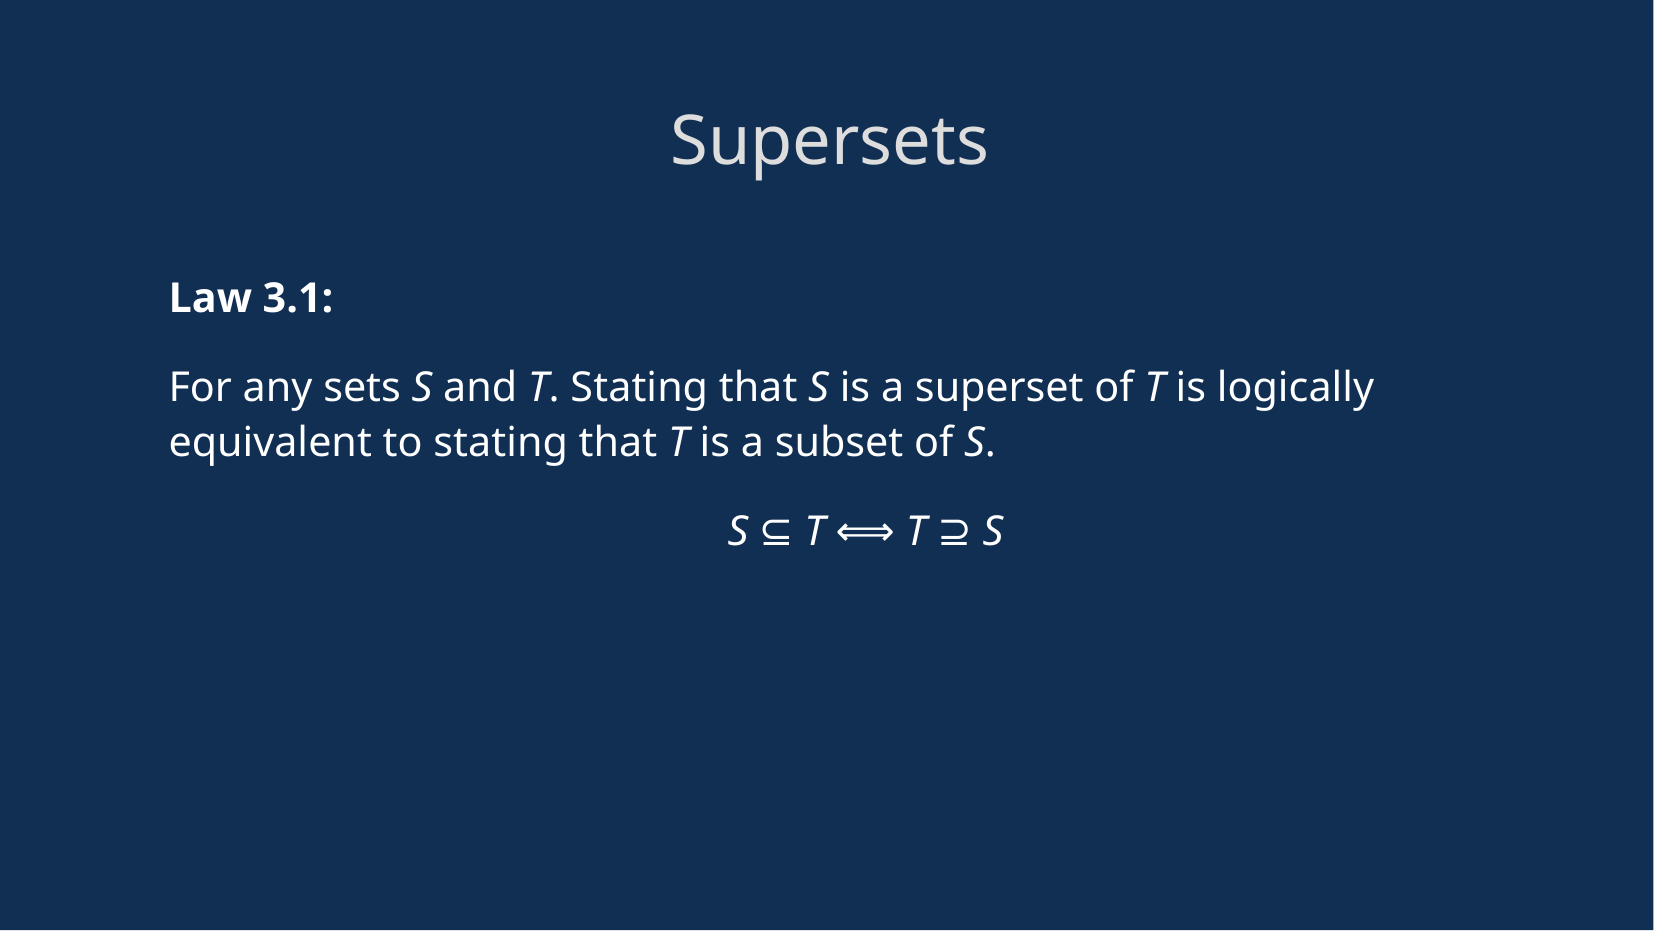

# Supersets
Law 3.1:
For any sets S and T. Stating that S is a superset of T is logically equivalent to stating that T is a subset of S.
S ⊆ T ⟺ T ⊇ S